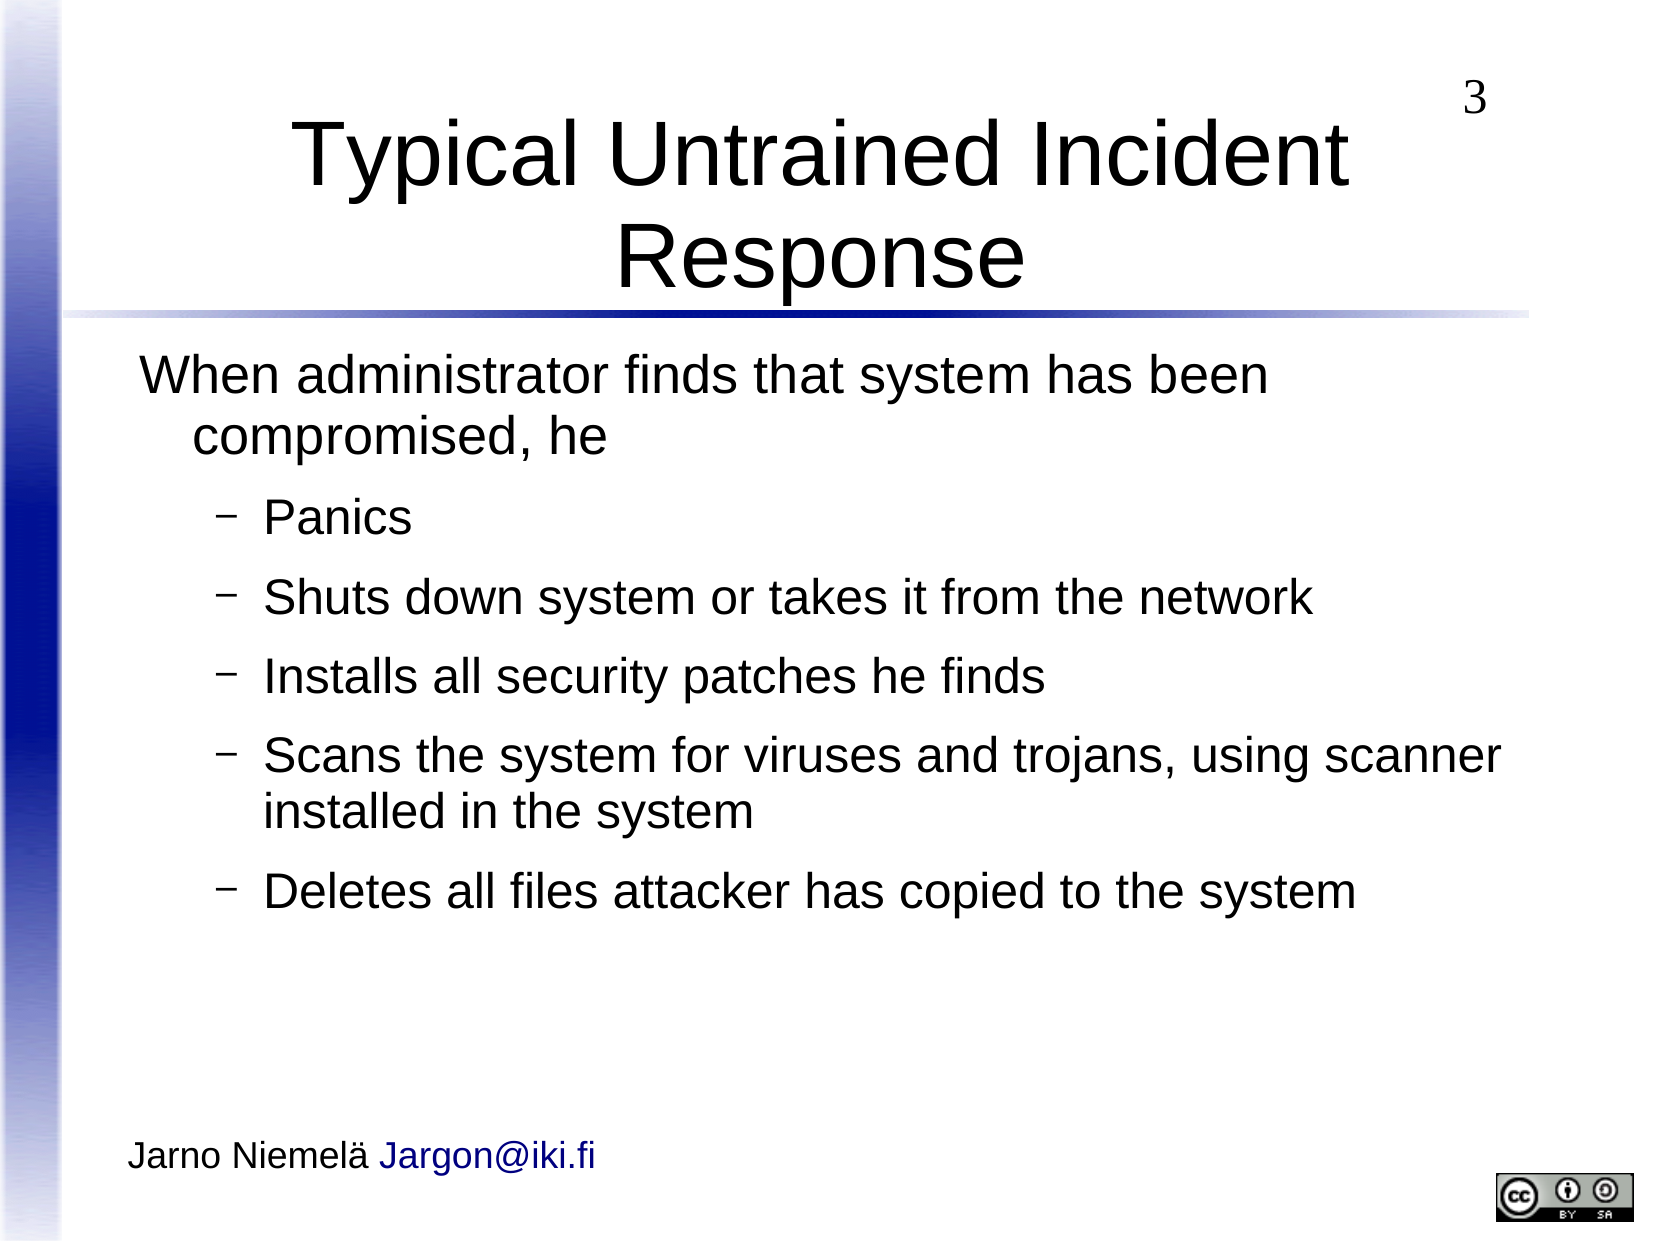

# Typical Untrained Incident Response
When administrator finds that system has been compromised, he
Panics
Shuts down system or takes it from the network
Installs all security patches he finds
Scans the system for viruses and trojans, using scanner installed in the system
Deletes all files attacker has copied to the system